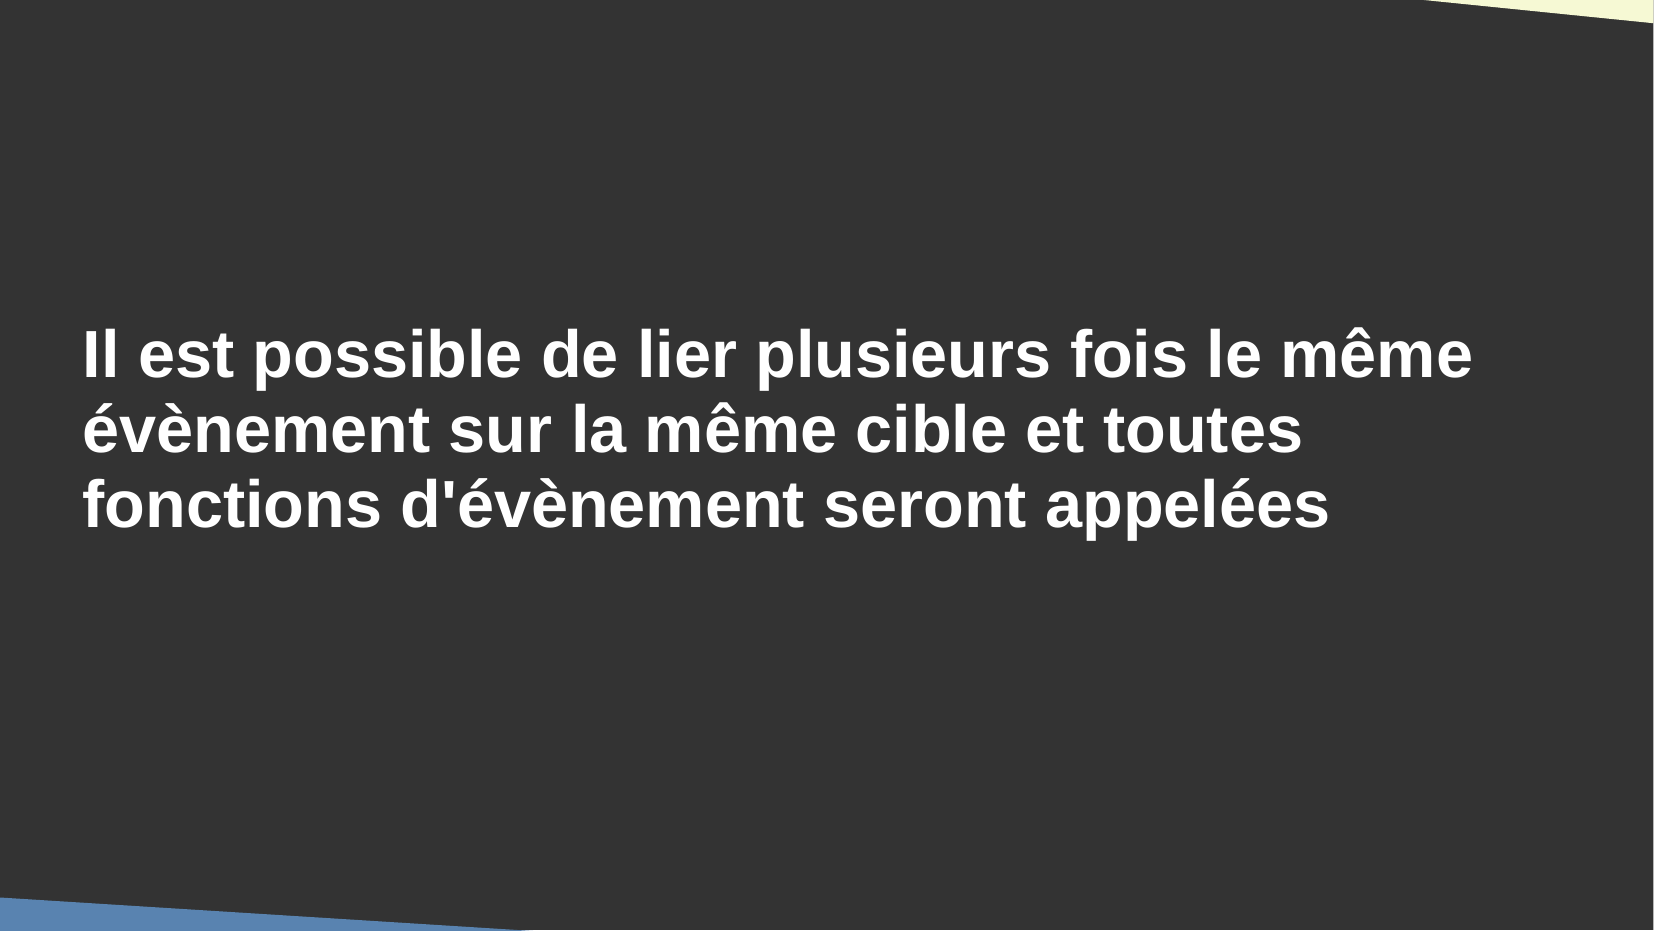

# Il est possible de lier plusieurs fois le même évènement sur la même cible et toutes fonctions d'évènement seront appelées